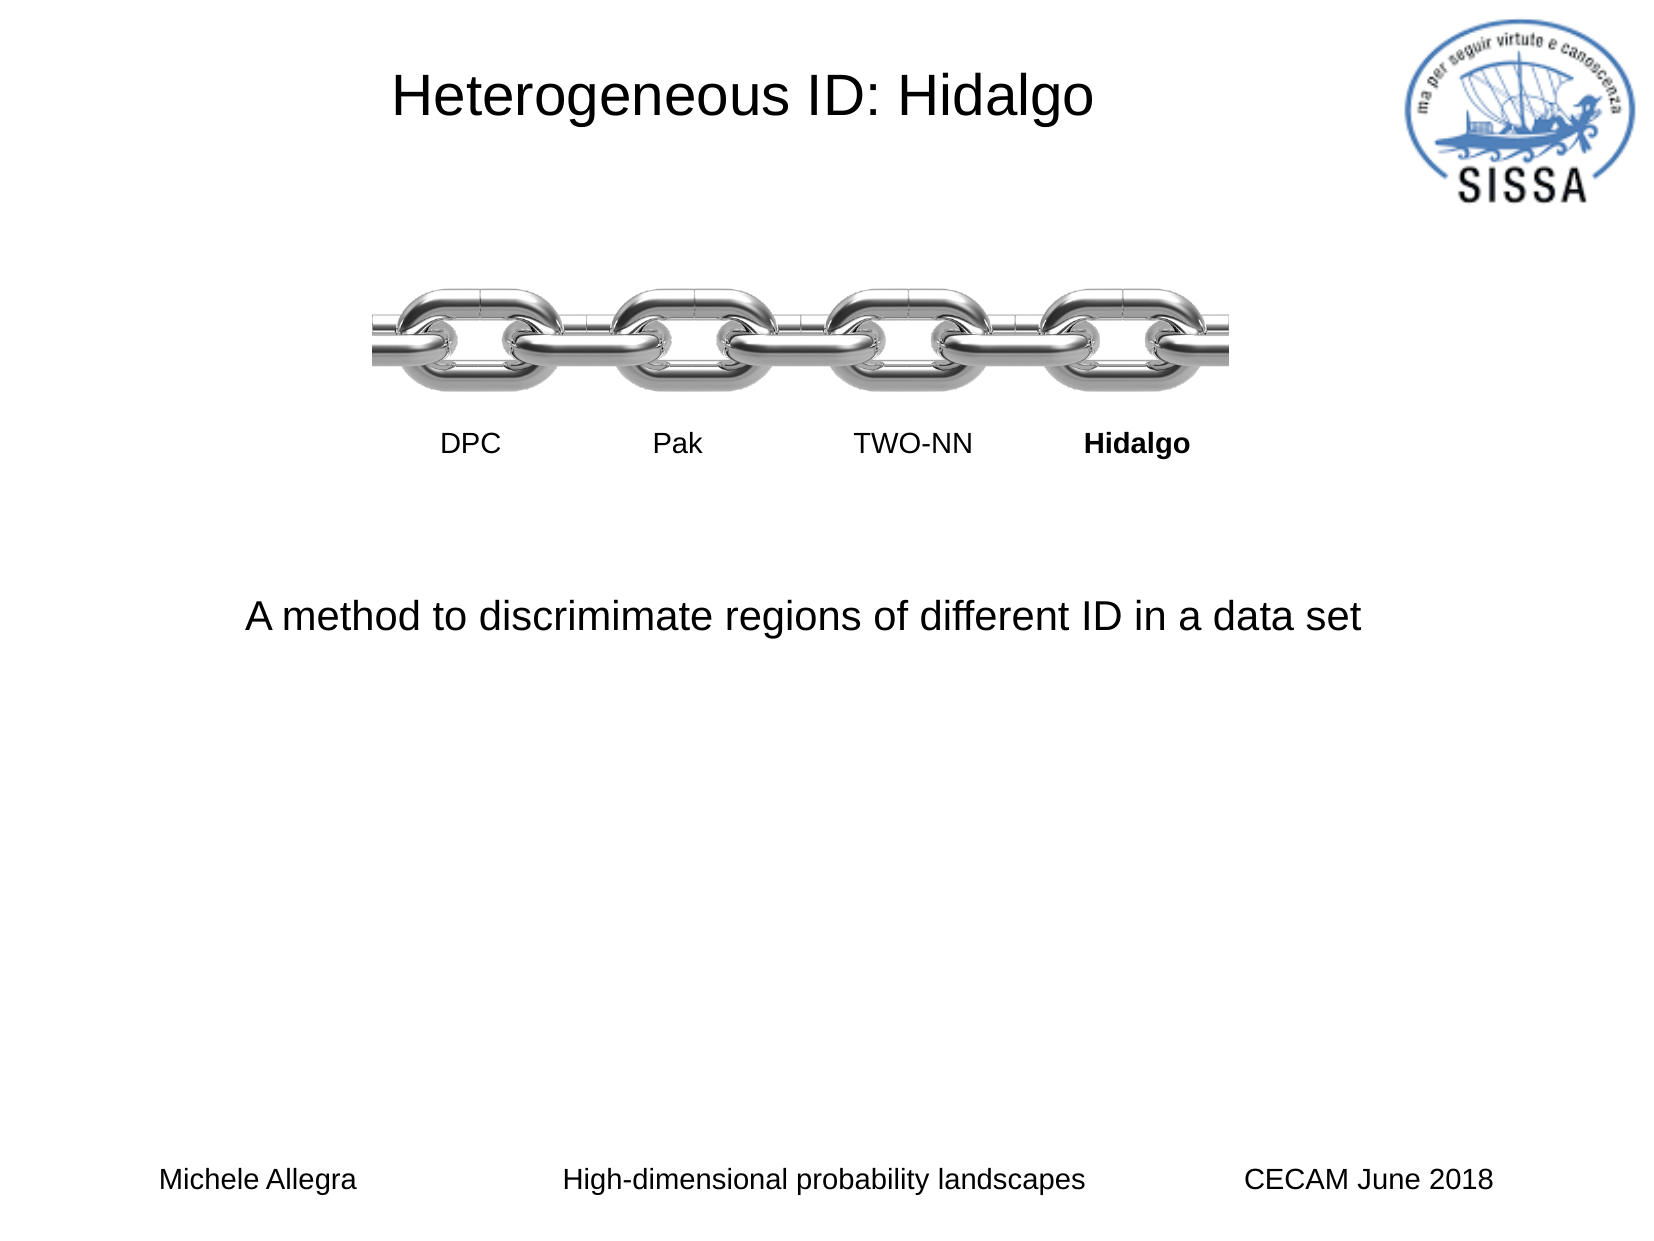

Heterogeneous ID: Hidalgo
DPC
Pak
TWO-NN
Hidalgo
A method to discrimimate regions of different ID in a data set
# Michele Allegra High-dimensional probability landscapes CECAM June 2018